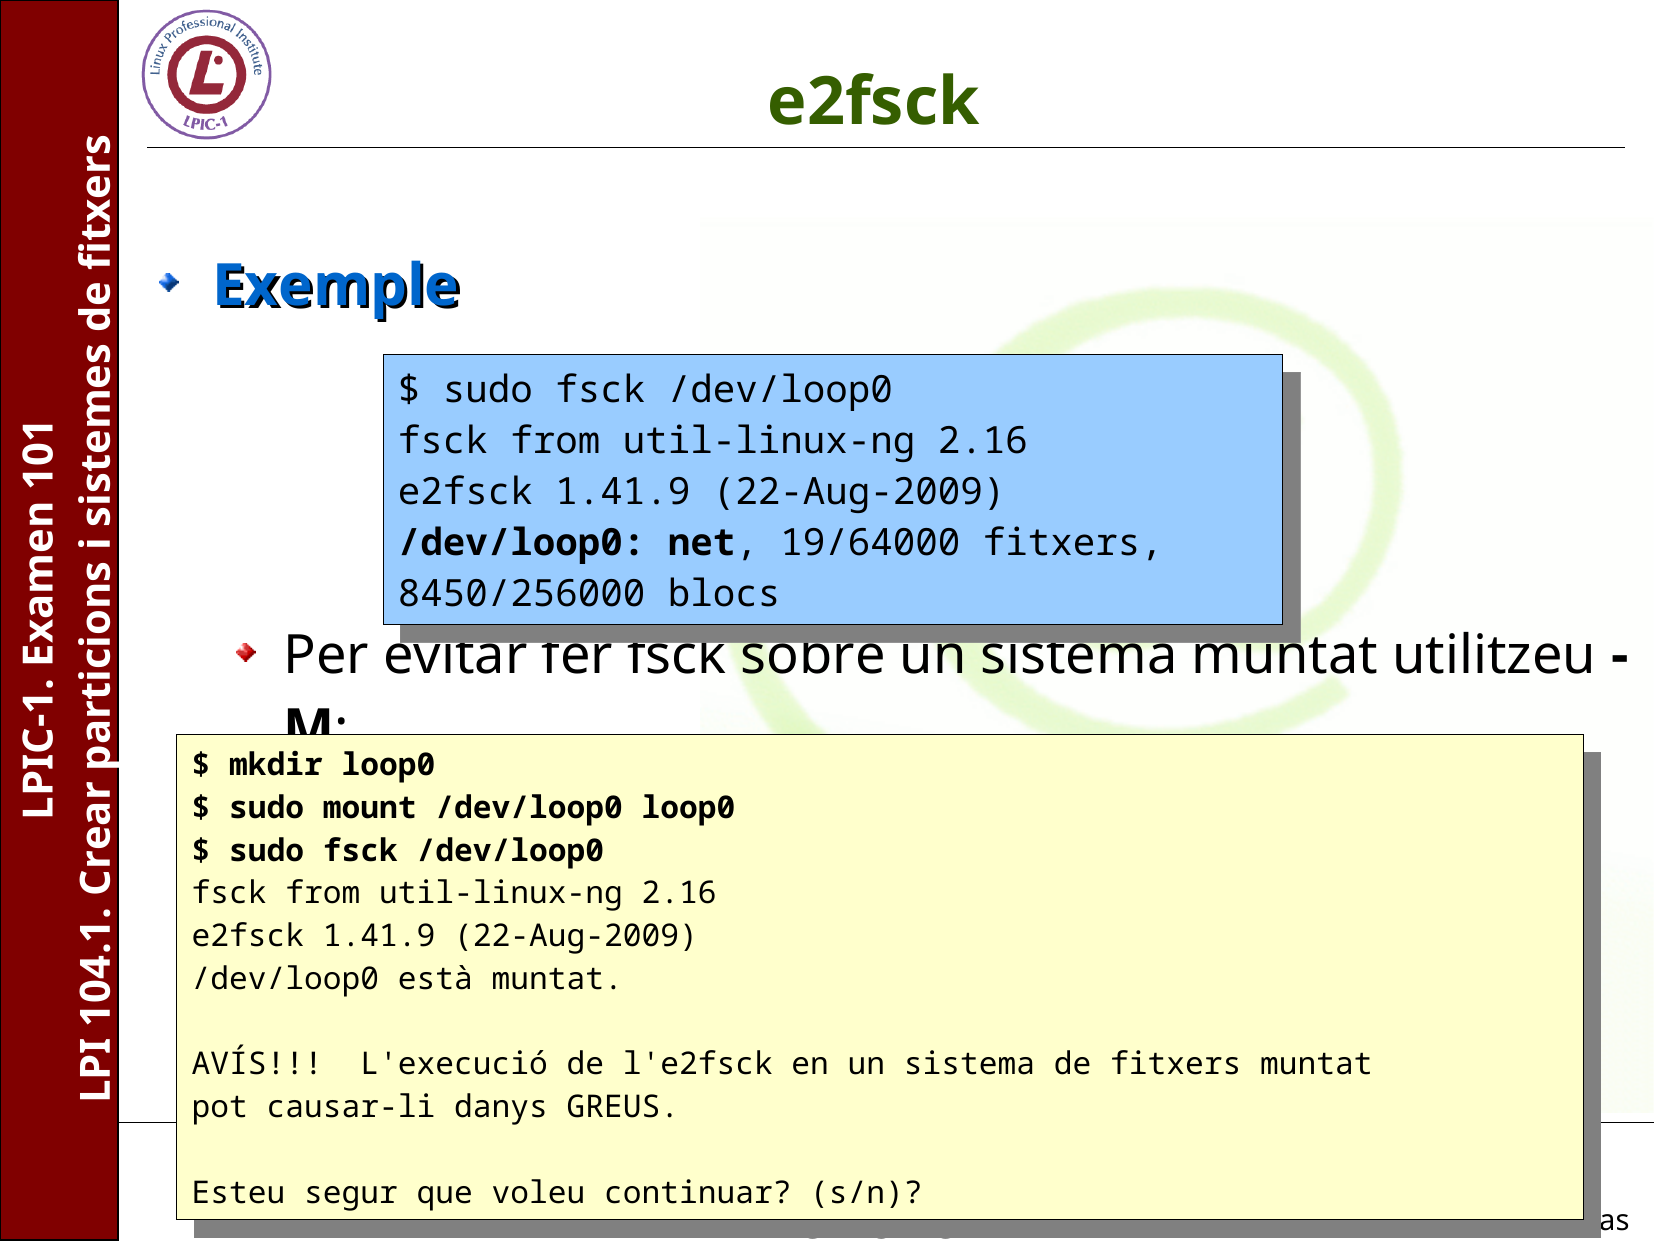

# e2fsck
Exemple
Per evitar fer fsck sobre un sistema muntat utilitzeu -M:
$ sudo fsck /dev/loop0
fsck from util-linux-ng 2.16
e2fsck 1.41.9 (22-Aug-2009)
/dev/loop0: net, 19/64000 fitxers, 8450/256000 blocs
$ mkdir loop0
$ sudo mount /dev/loop0 loop0
$ sudo fsck /dev/loop0
fsck from util-linux-ng 2.16
e2fsck 1.41.9 (22-Aug-2009)
/dev/loop0 està muntat.
AVÍS!!! L'execució de l'e2fsck en un sistema de fitxers muntat
pot causar-li danys GREUS.
Esteu segur que voleu continuar? (s/n)?